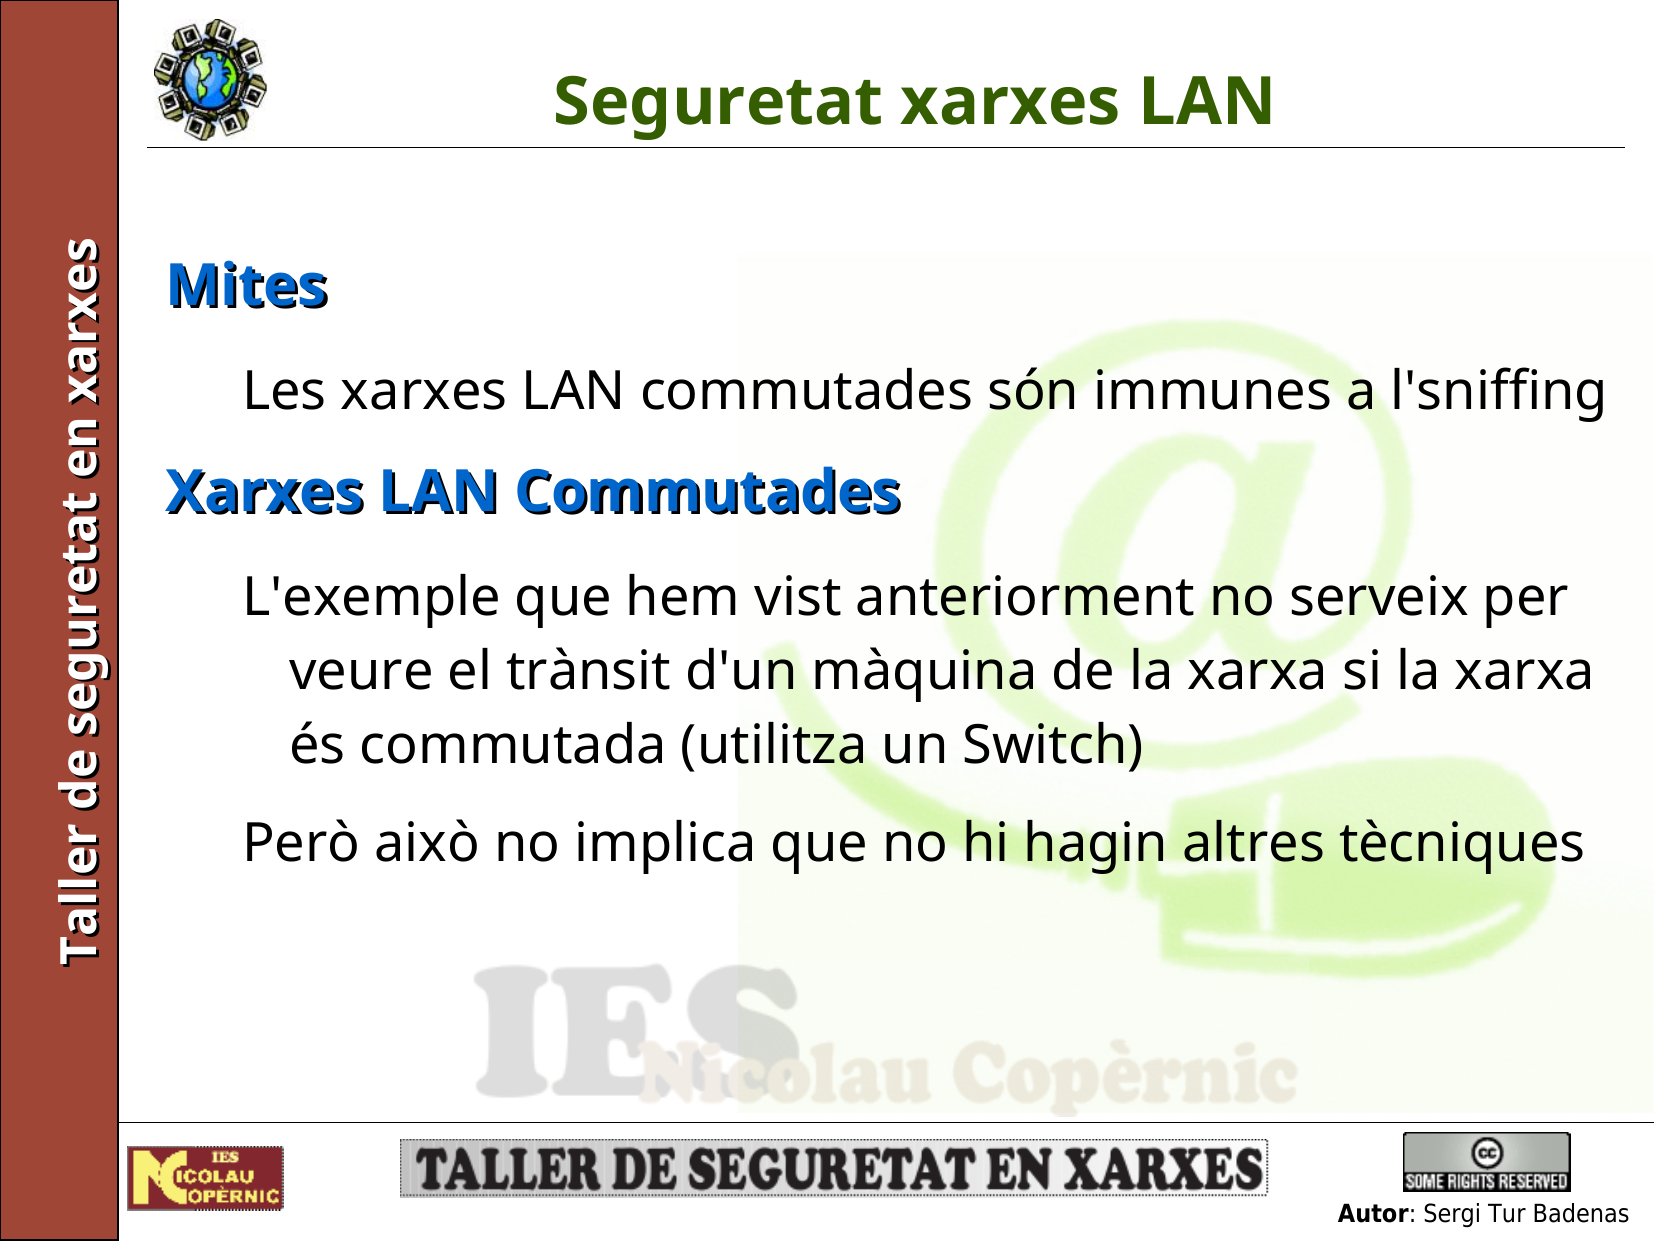

# Seguretat xarxes LAN
Mites
Les xarxes LAN commutades són immunes a l'sniffing
Xarxes LAN Commutades
L'exemple que hem vist anteriorment no serveix per veure el trànsit d'un màquina de la xarxa si la xarxa és commutada (utilitza un Switch)
Però això no implica que no hi hagin altres tècniques